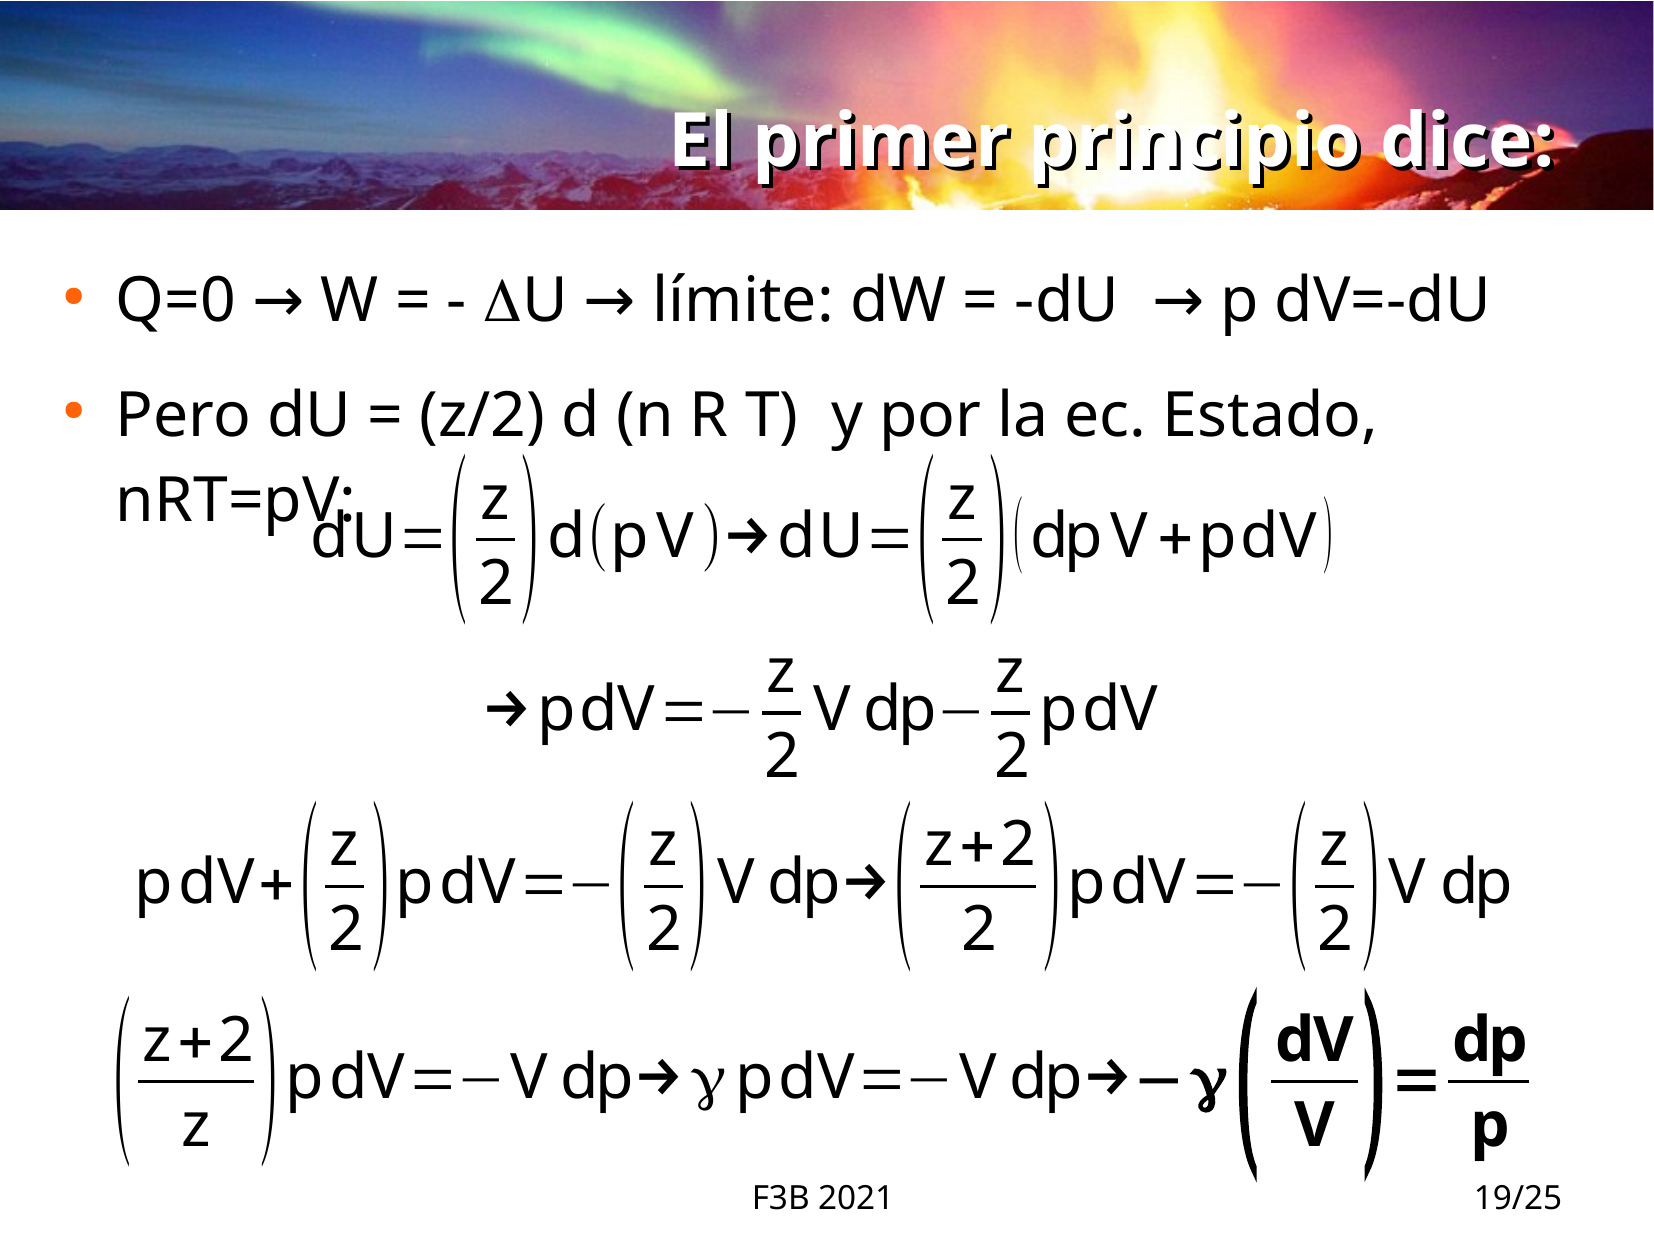

# El primer principio dice:
Q=0 → W = - DU → límite: dW = -dU → p dV=-dU
Pero dU = (z/2) d (n R T) y por la ec. Estado, nRT=pV:
F3B 2021
19